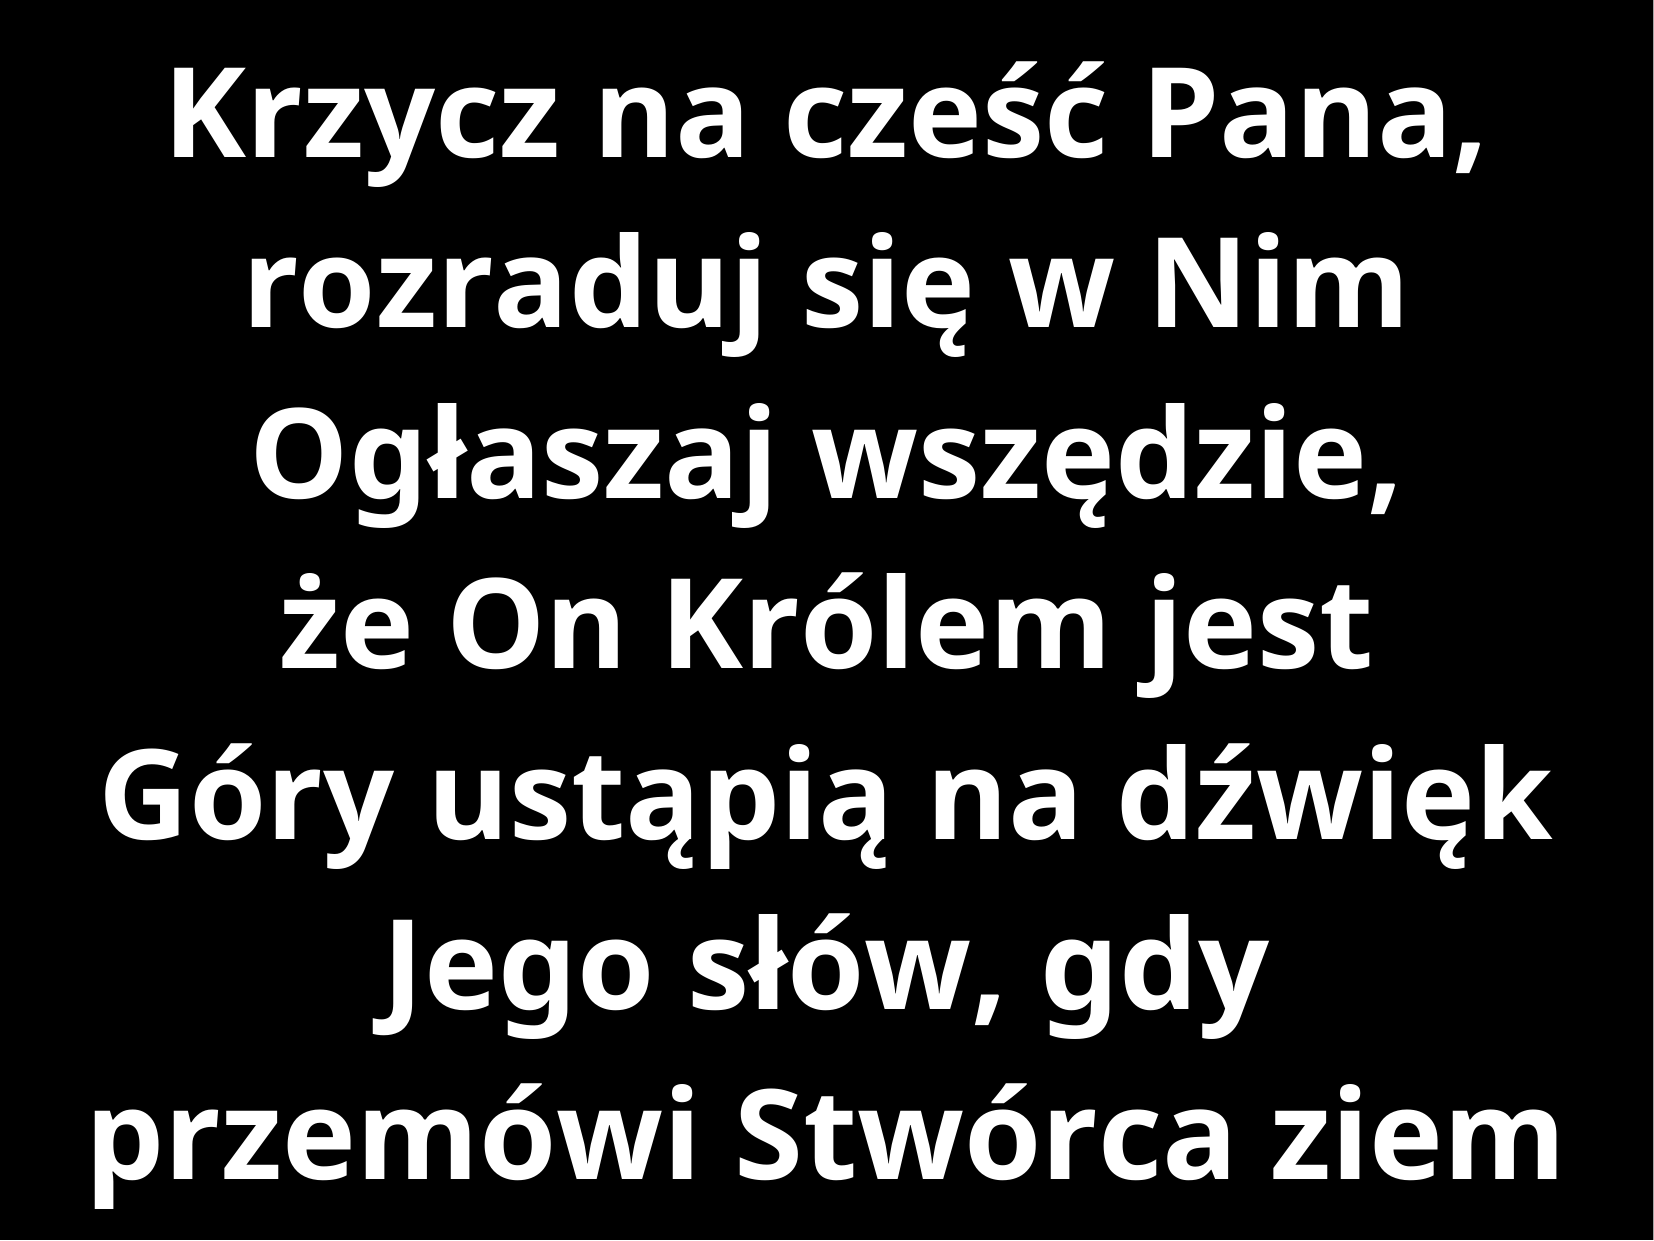

# Krzycz na cześć Pana,
rozraduj się w Nim
Ogłaszaj wszędzie,
że On Królem jest
Góry ustąpią na dźwięk
Jego słów, gdy
przemówi Stwórca ziem